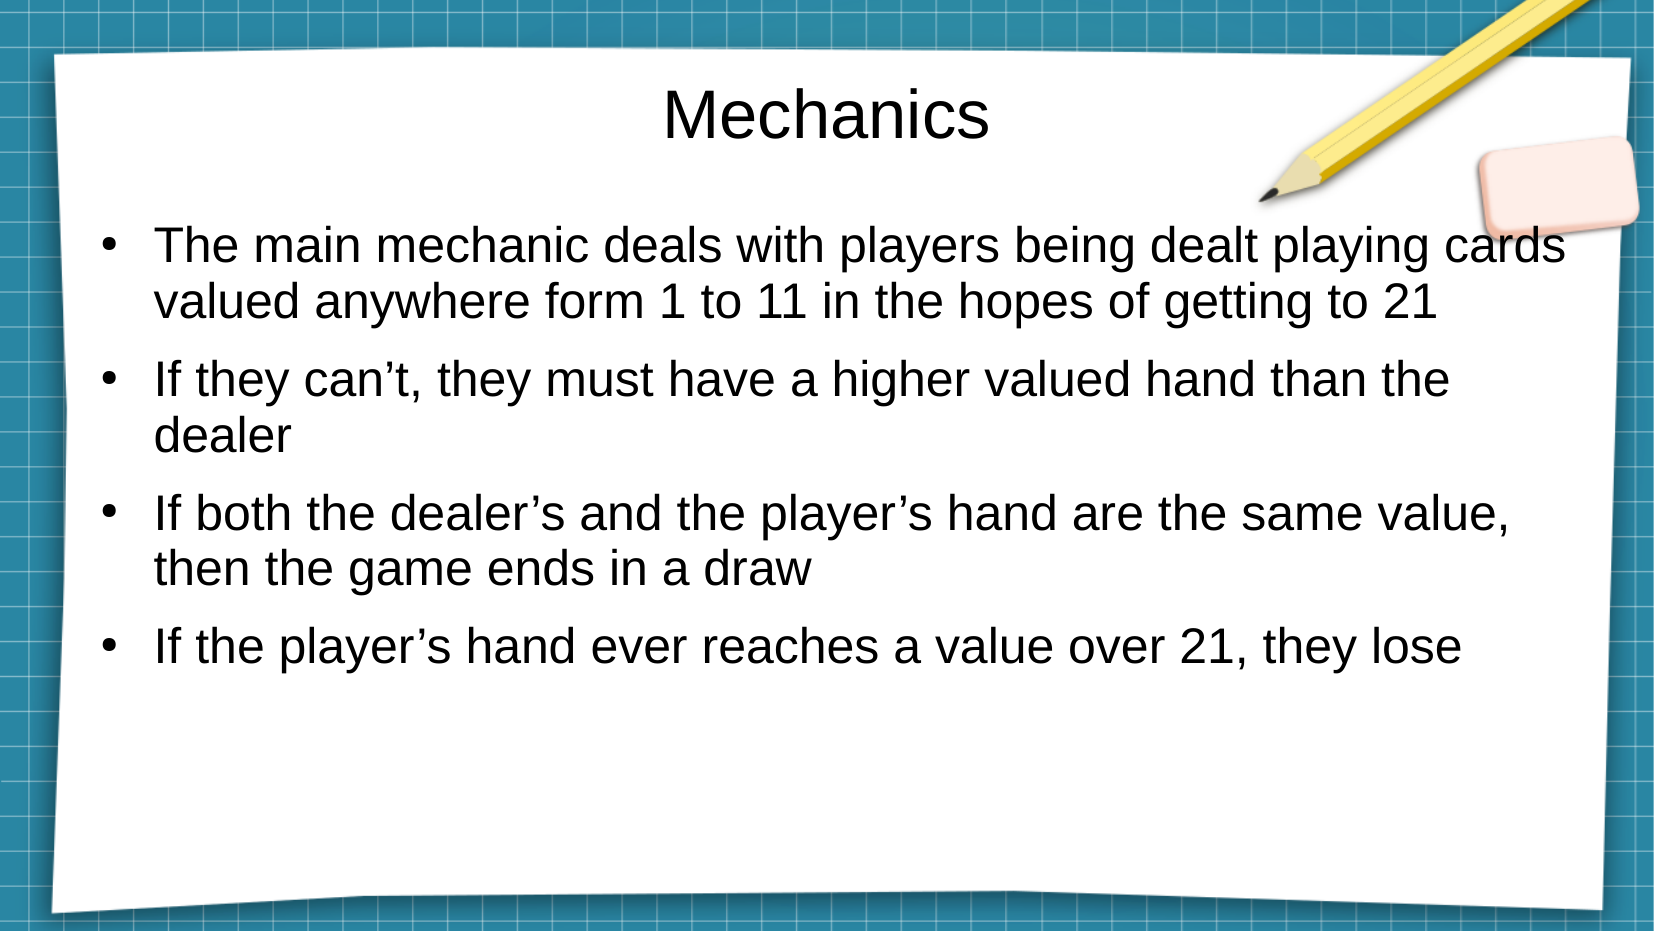

# Mechanics
The main mechanic deals with players being dealt playing cards valued anywhere form 1 to 11 in the hopes of getting to 21
If they can’t, they must have a higher valued hand than the dealer
If both the dealer’s and the player’s hand are the same value, then the game ends in a draw
If the player’s hand ever reaches a value over 21, they lose